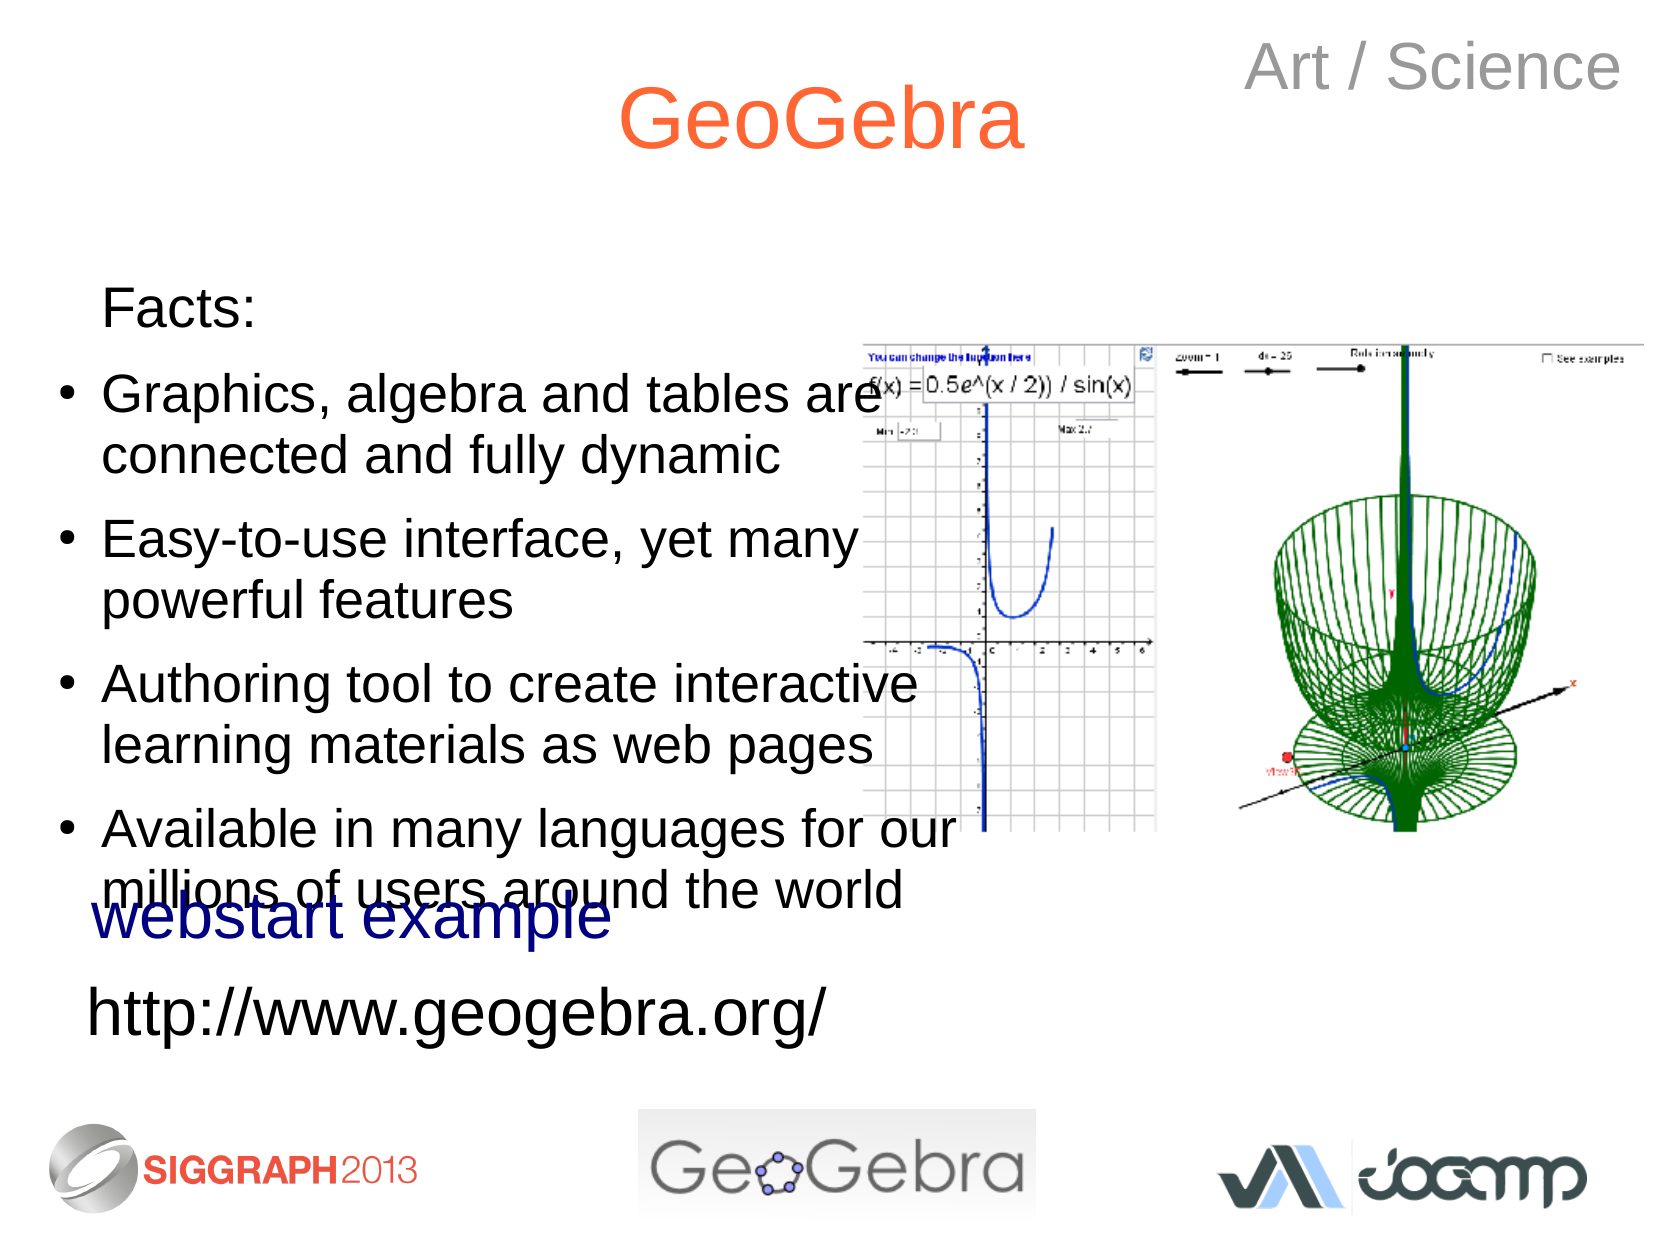

Art / Science
# GeoGebra
Facts:
Graphics, algebra and tables are connected and fully dynamic
Easy-to-use interface, yet many powerful features
Authoring tool to create interactive learning materials as web pages
Available in many languages for our millions of users around the world
webstart example
http://www.geogebra.org/